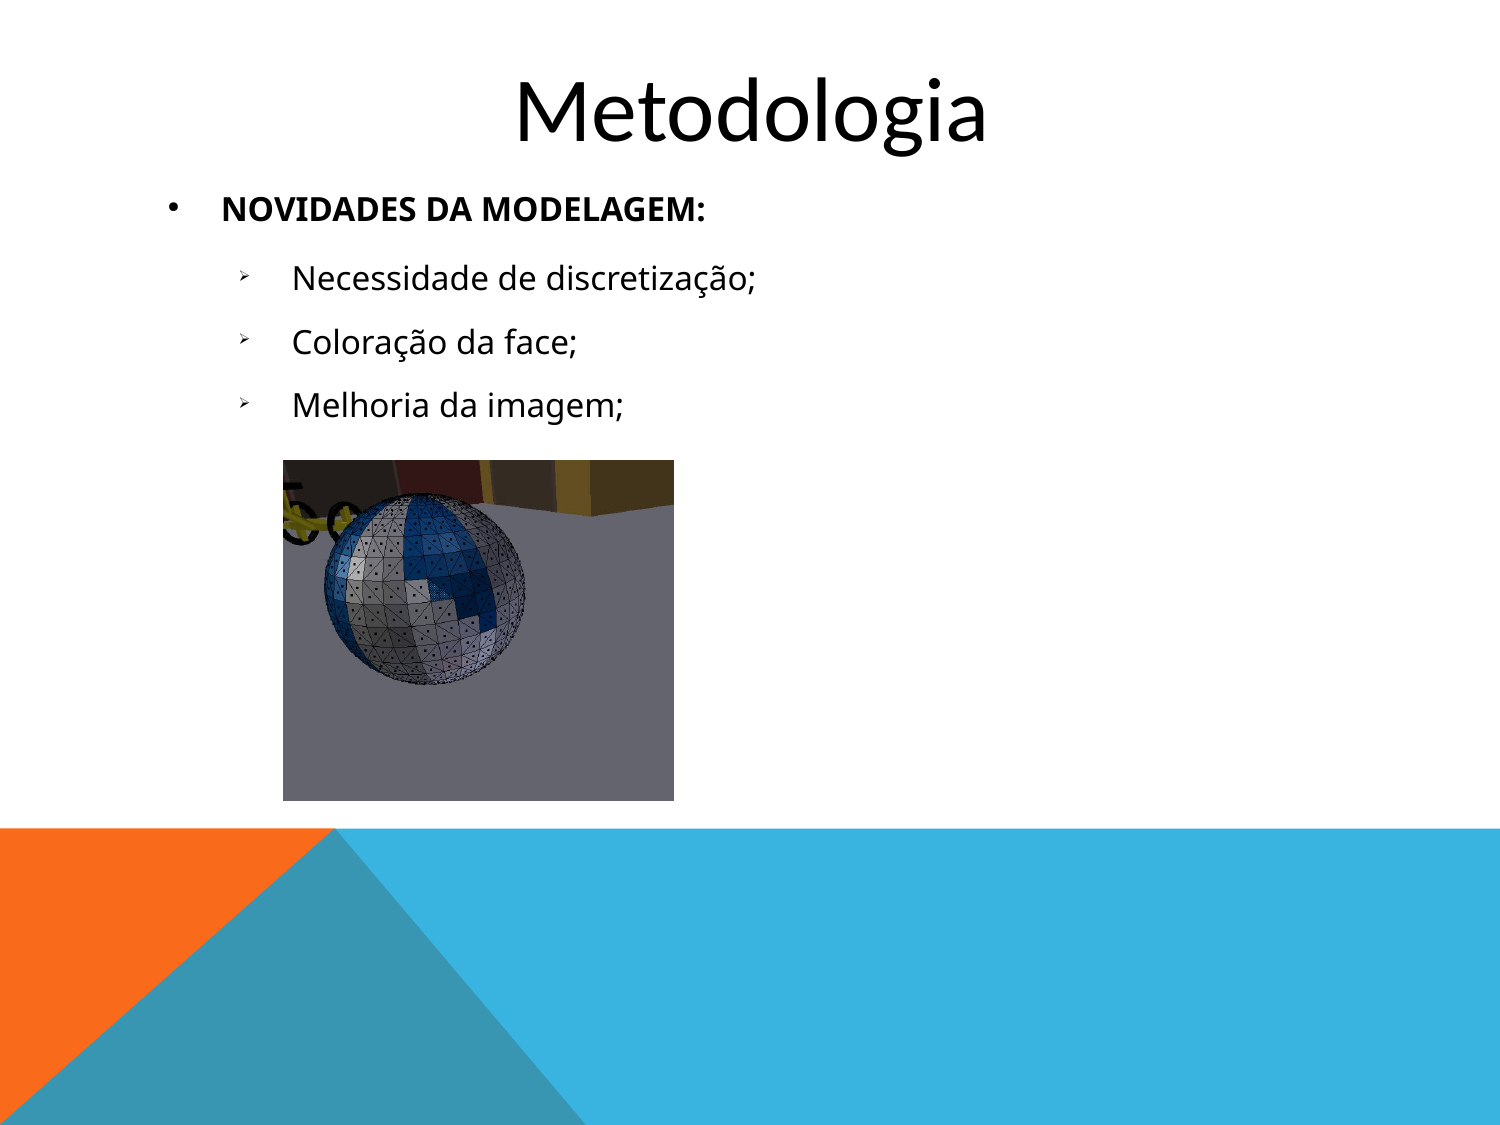

# Metodologia
NOVIDADES DA MODELAGEM:
Necessidade de discretização;
Coloração da face;
Melhoria da imagem;